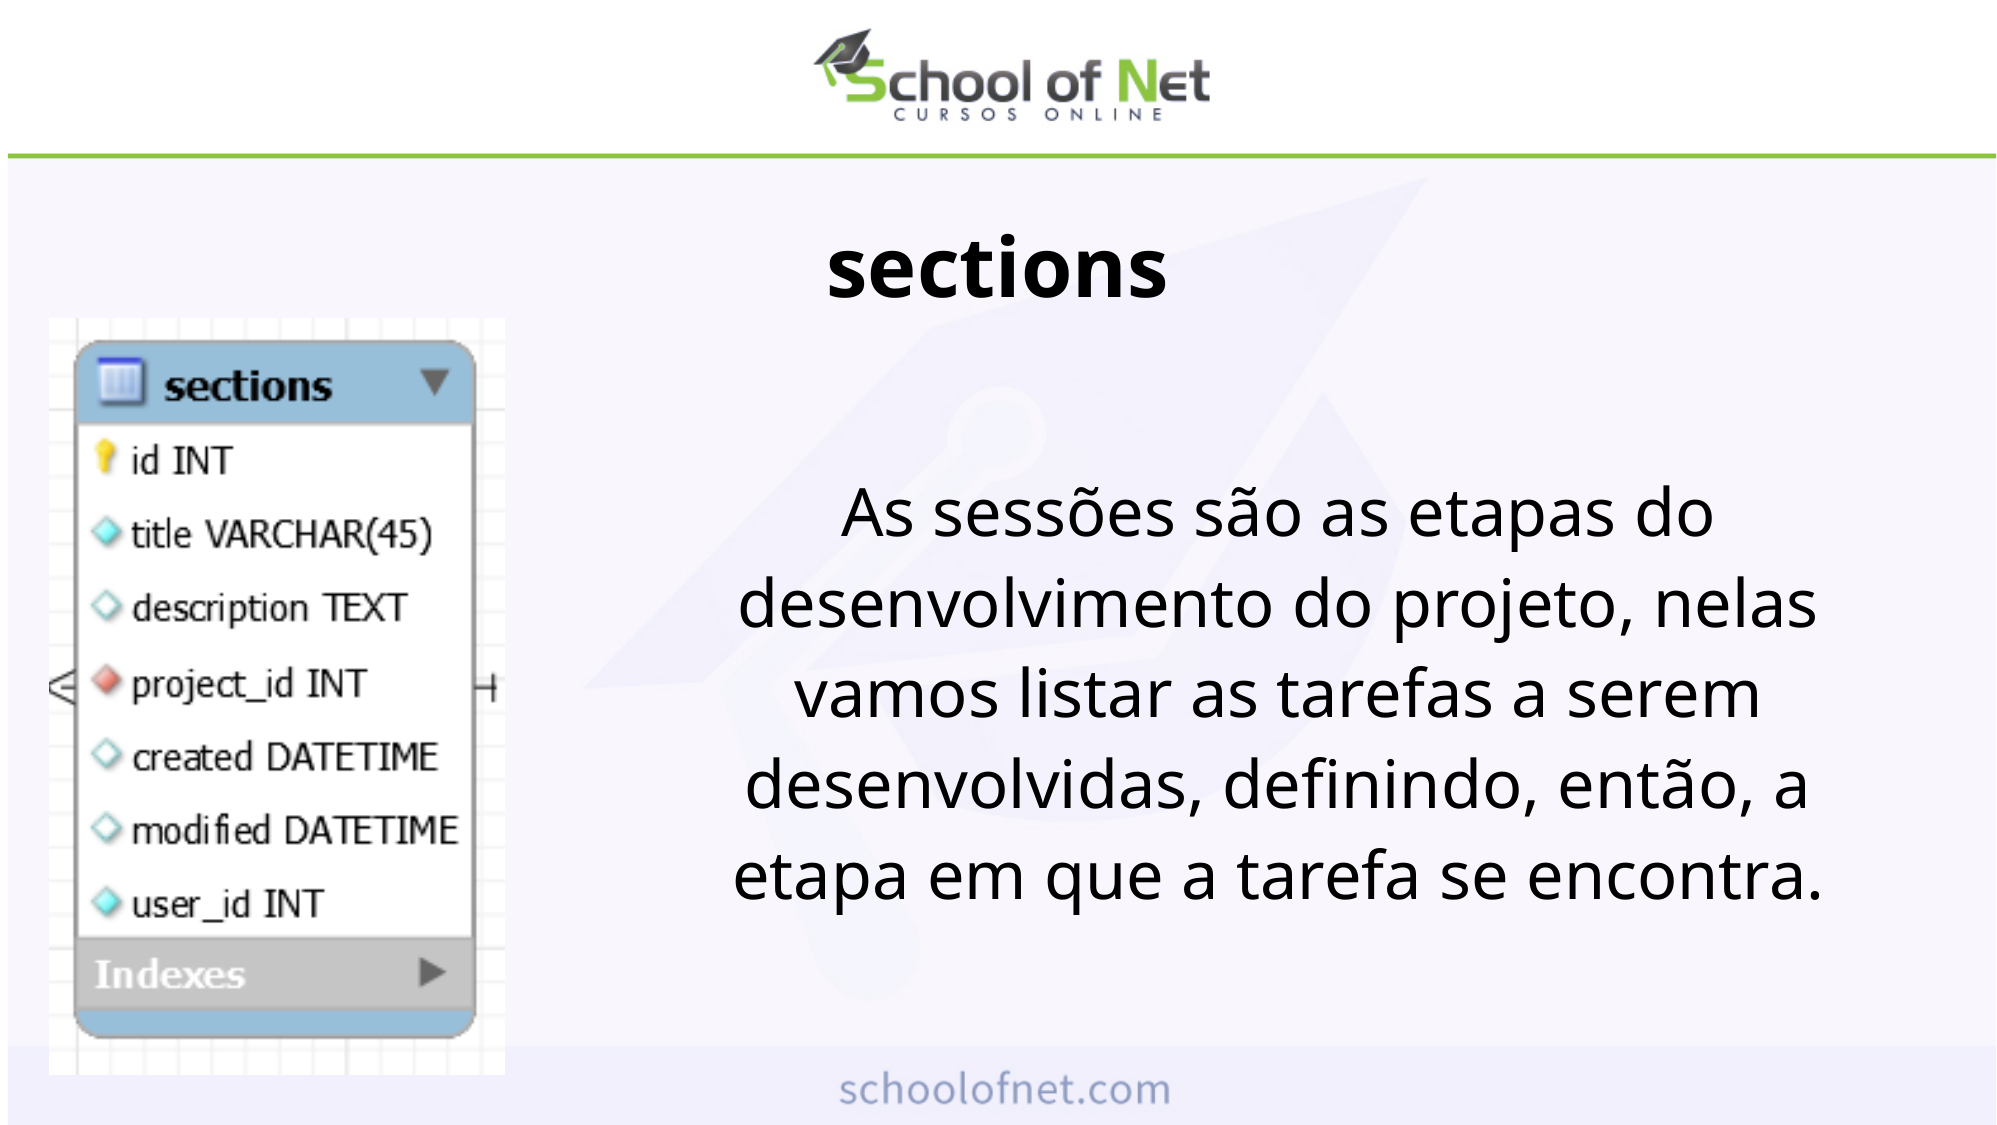

# sections
As sessões são as etapas do desenvolvimento do projeto, nelas vamos listar as tarefas a serem desenvolvidas, definindo, então, a etapa em que a tarefa se encontra.